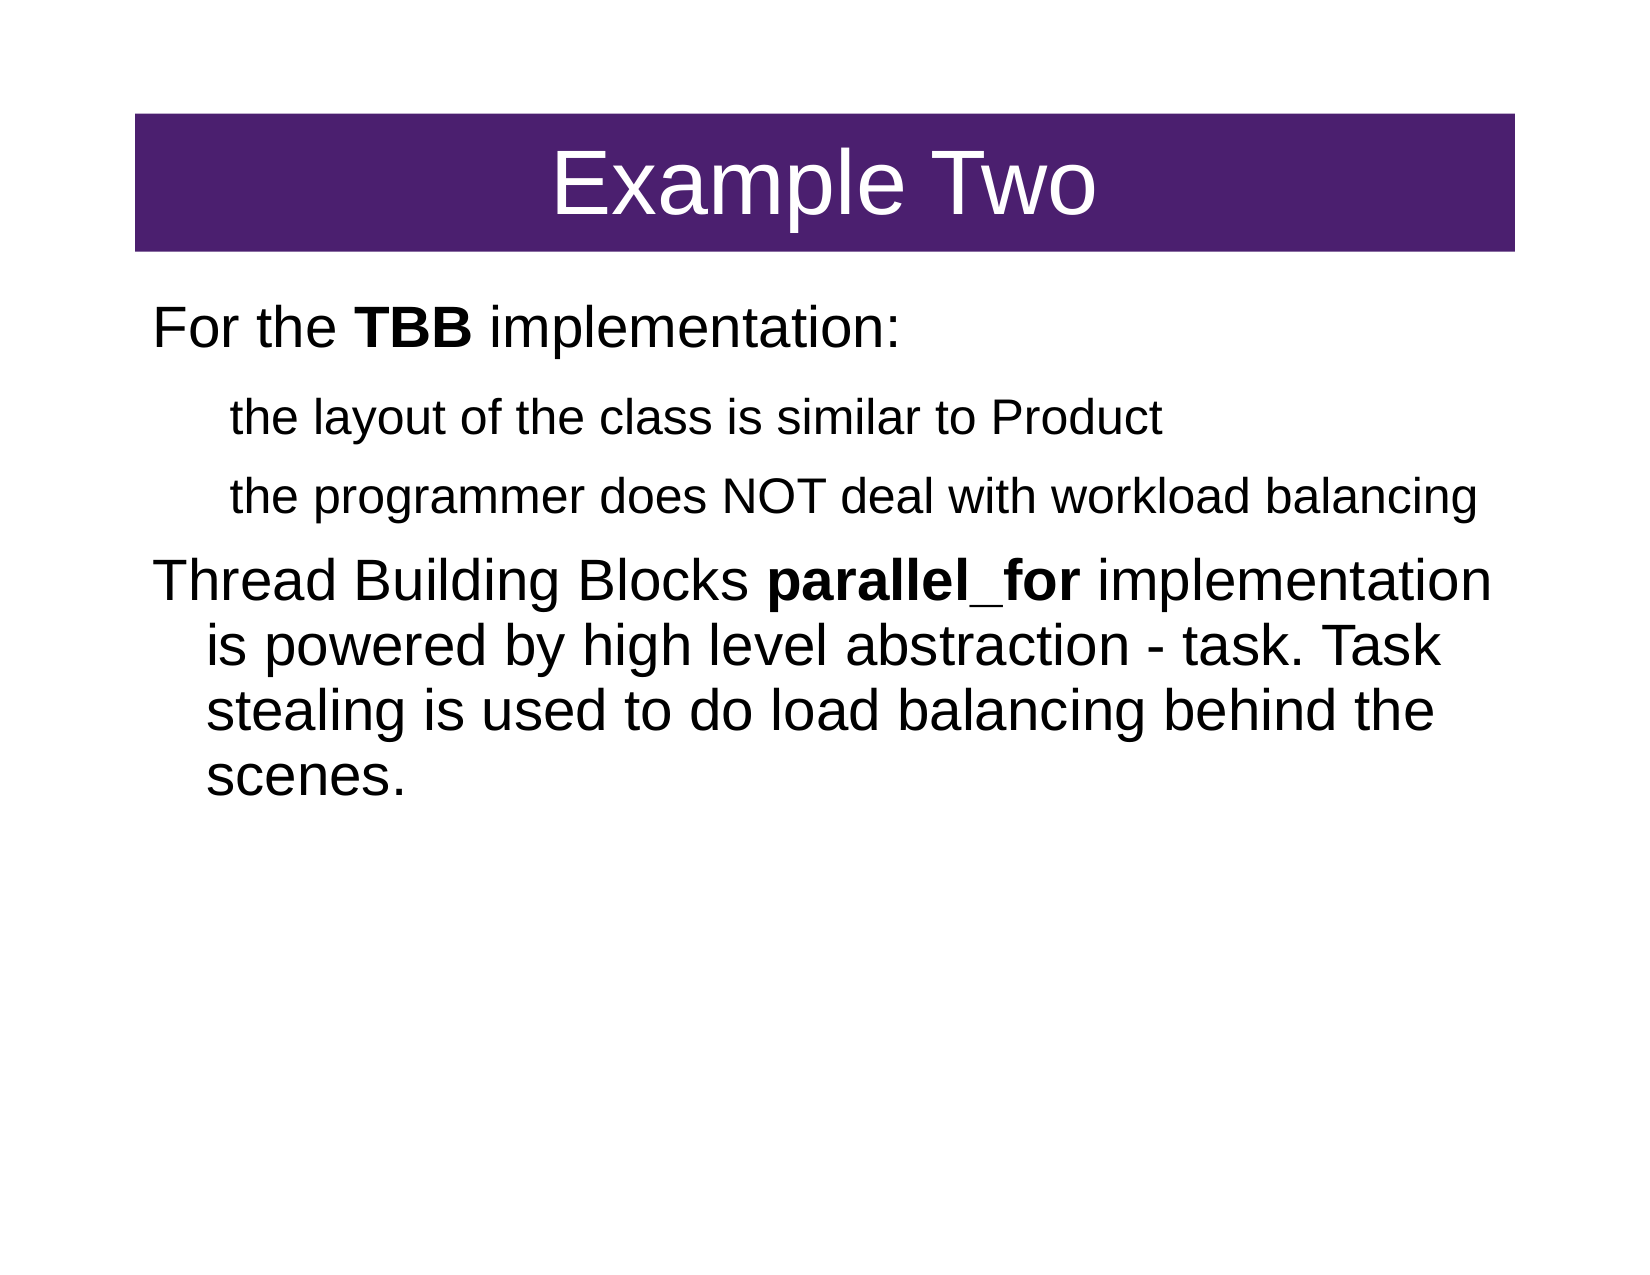

Example Two
# For the TBB implementation:
the layout of the class is similar to Product
the programmer does NOT deal with workload balancing
Thread Building Blocks parallel_for implementation is powered by high level abstraction - task. Task stealing is used to do load balancing behind the scenes.